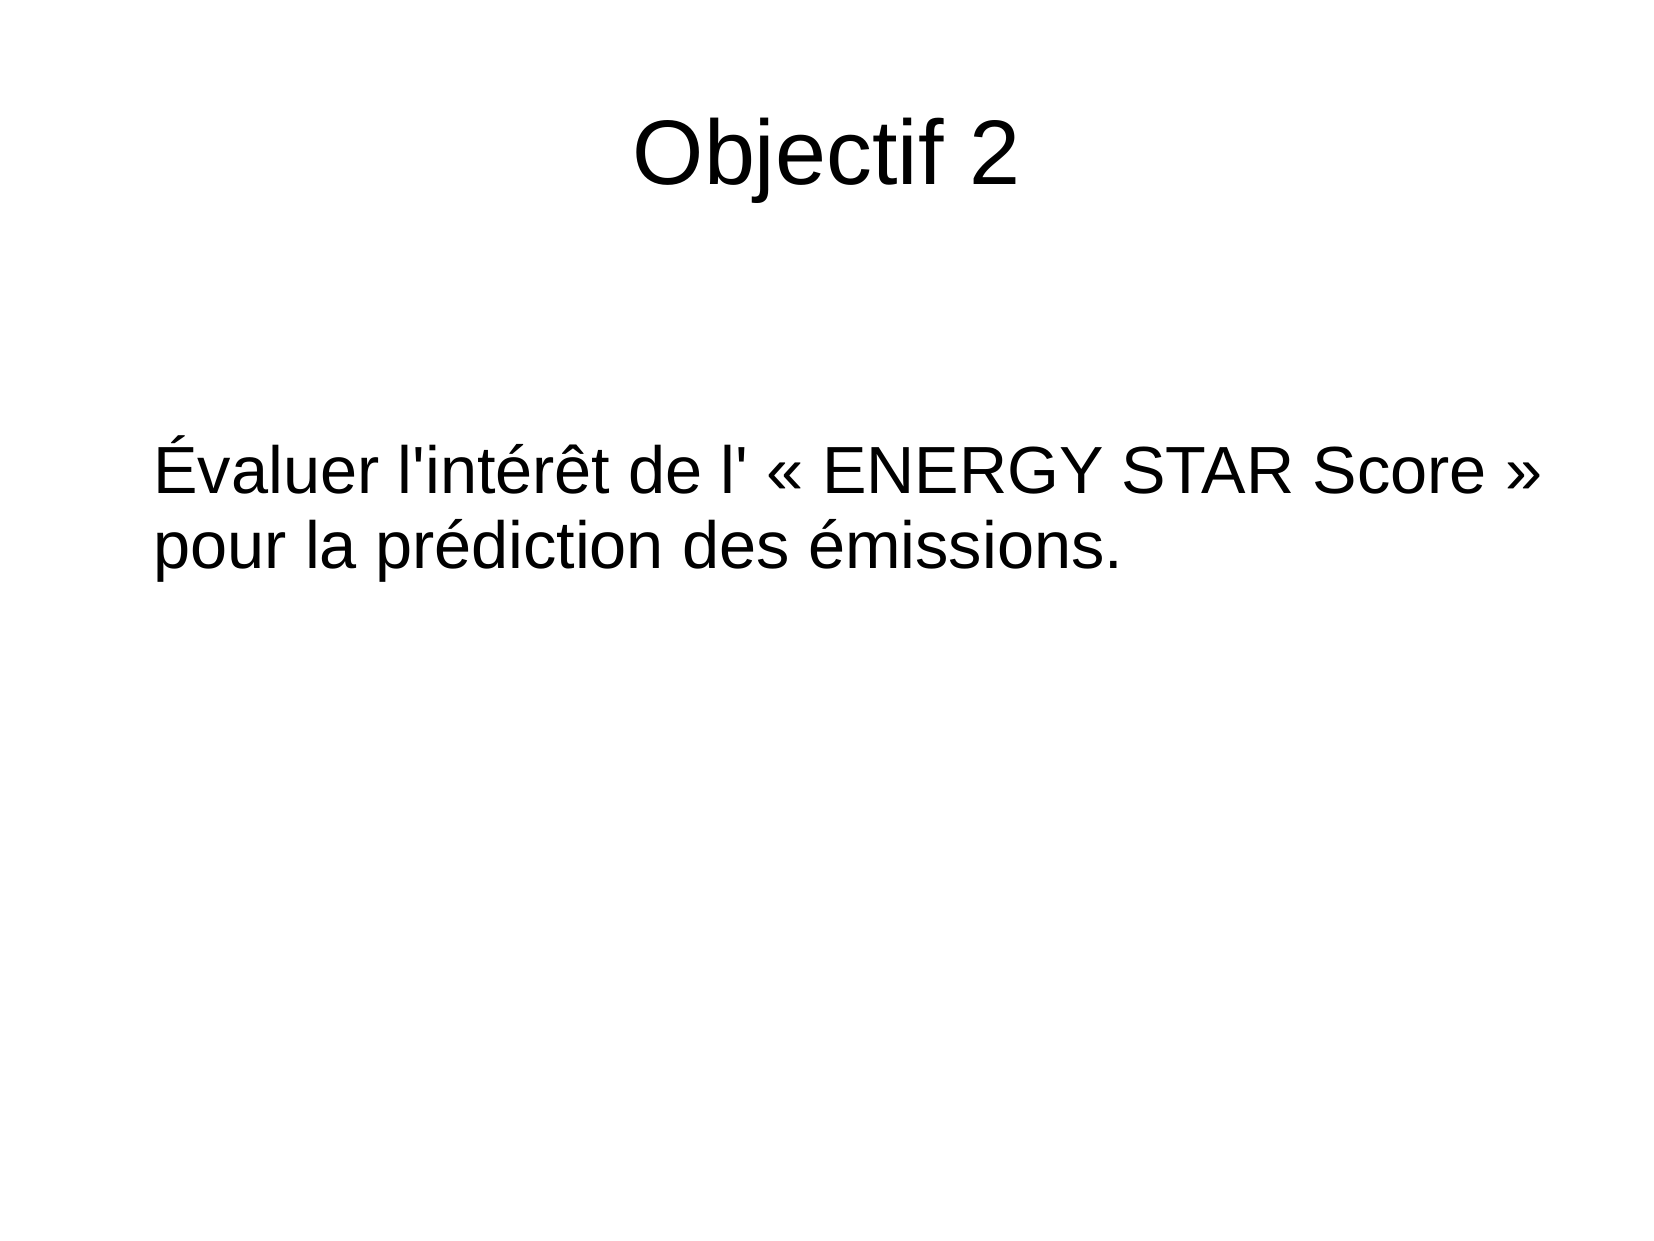

# Objectif 2
Évaluer l'intérêt de l' « ENERGY STAR Score » pour la prédiction des émissions.